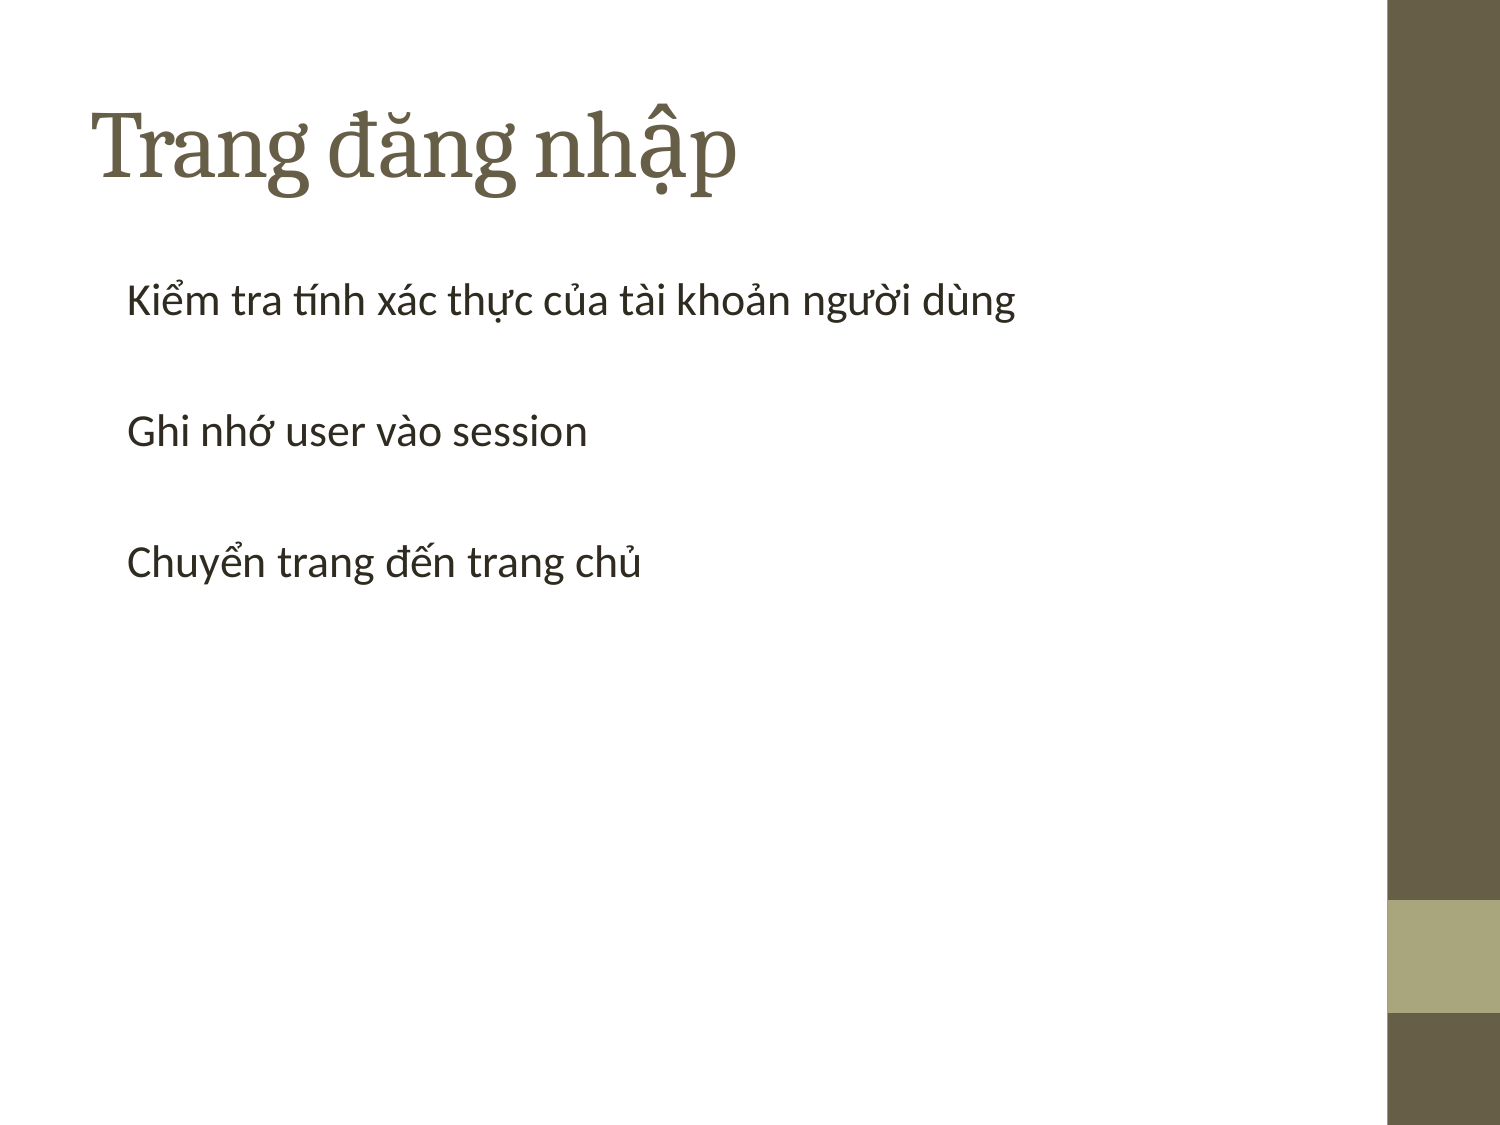

# Trang đăng nhập
Kiểm tra tính xác thực của tài khoản người dùng
Ghi nhớ user vào session
Chuyển trang đến trang chủ